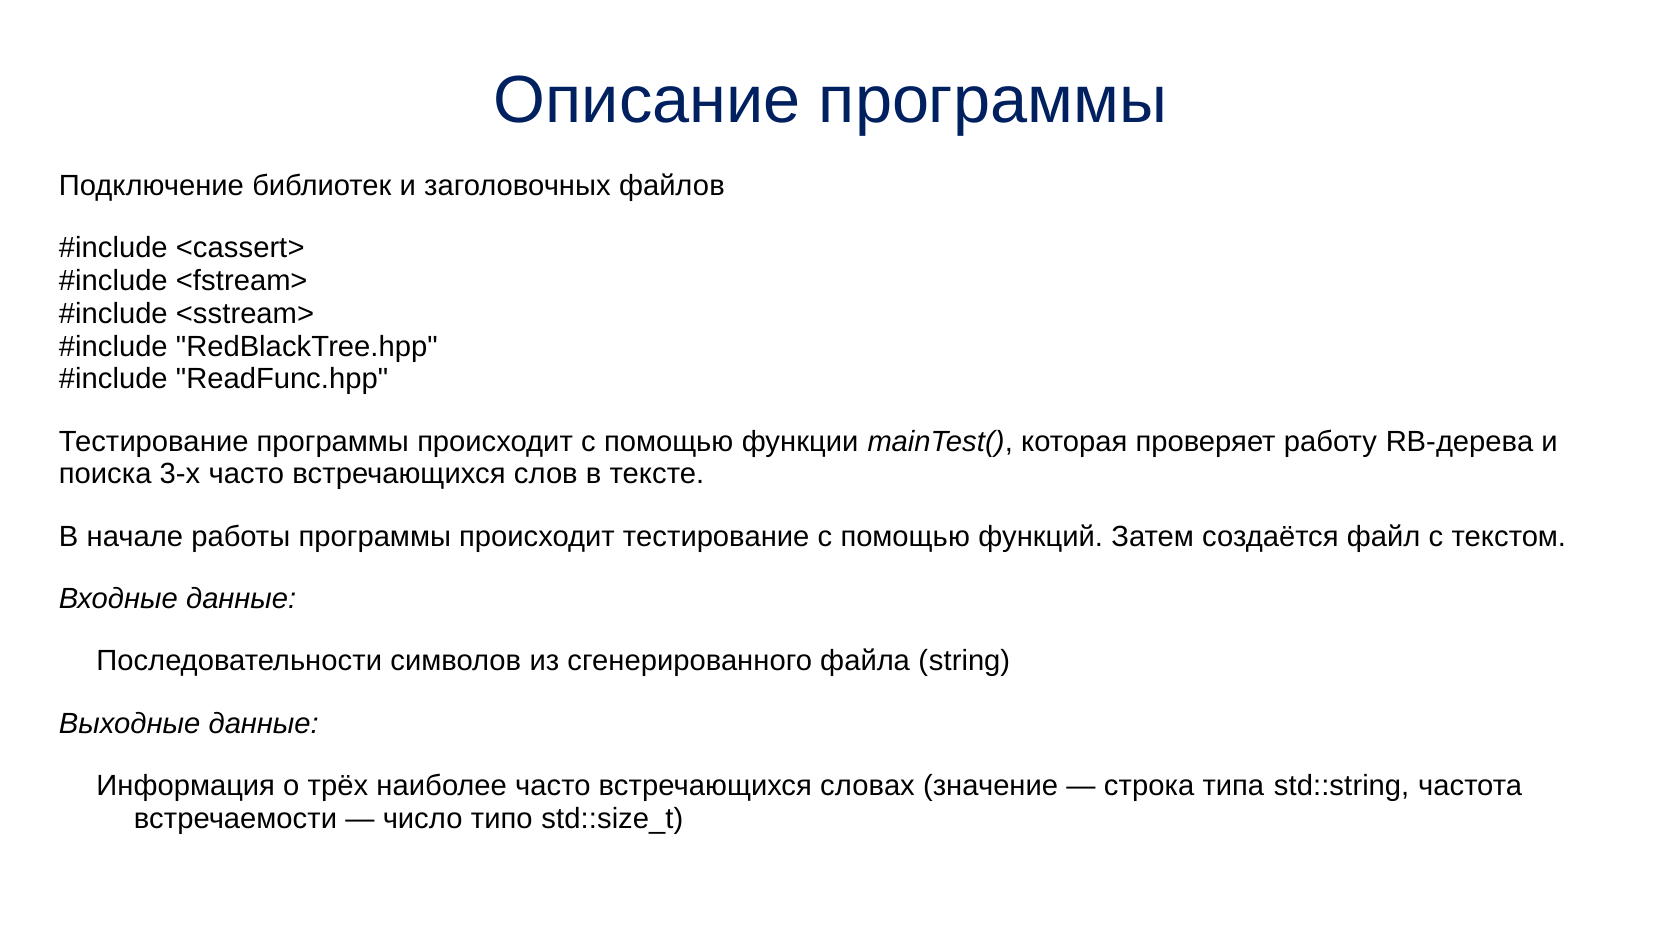

Описание программы
# Подключение библиотек и заголовочных файлов
#include <cassert>
#include <fstream>
#include <sstream>
#include "RedBlackTree.hpp"
#include "ReadFunc.hpp"
Тестирование программы происходит с помощью функции mainTest(), которая проверяет работу RB-дерева и поиска 3-х часто встречающихся слов в тексте.
В начале работы программы происходит тестирование с помощью функций. Затем создаётся файл с текстом.
Входные данные:
Последовательности символов из сгенерированного файла (string)
Выходные данные:
Информация о трёх наиболее часто встречающихся словах (значение — строка типа std::string, частота встречаемости — число типо std::size_t)